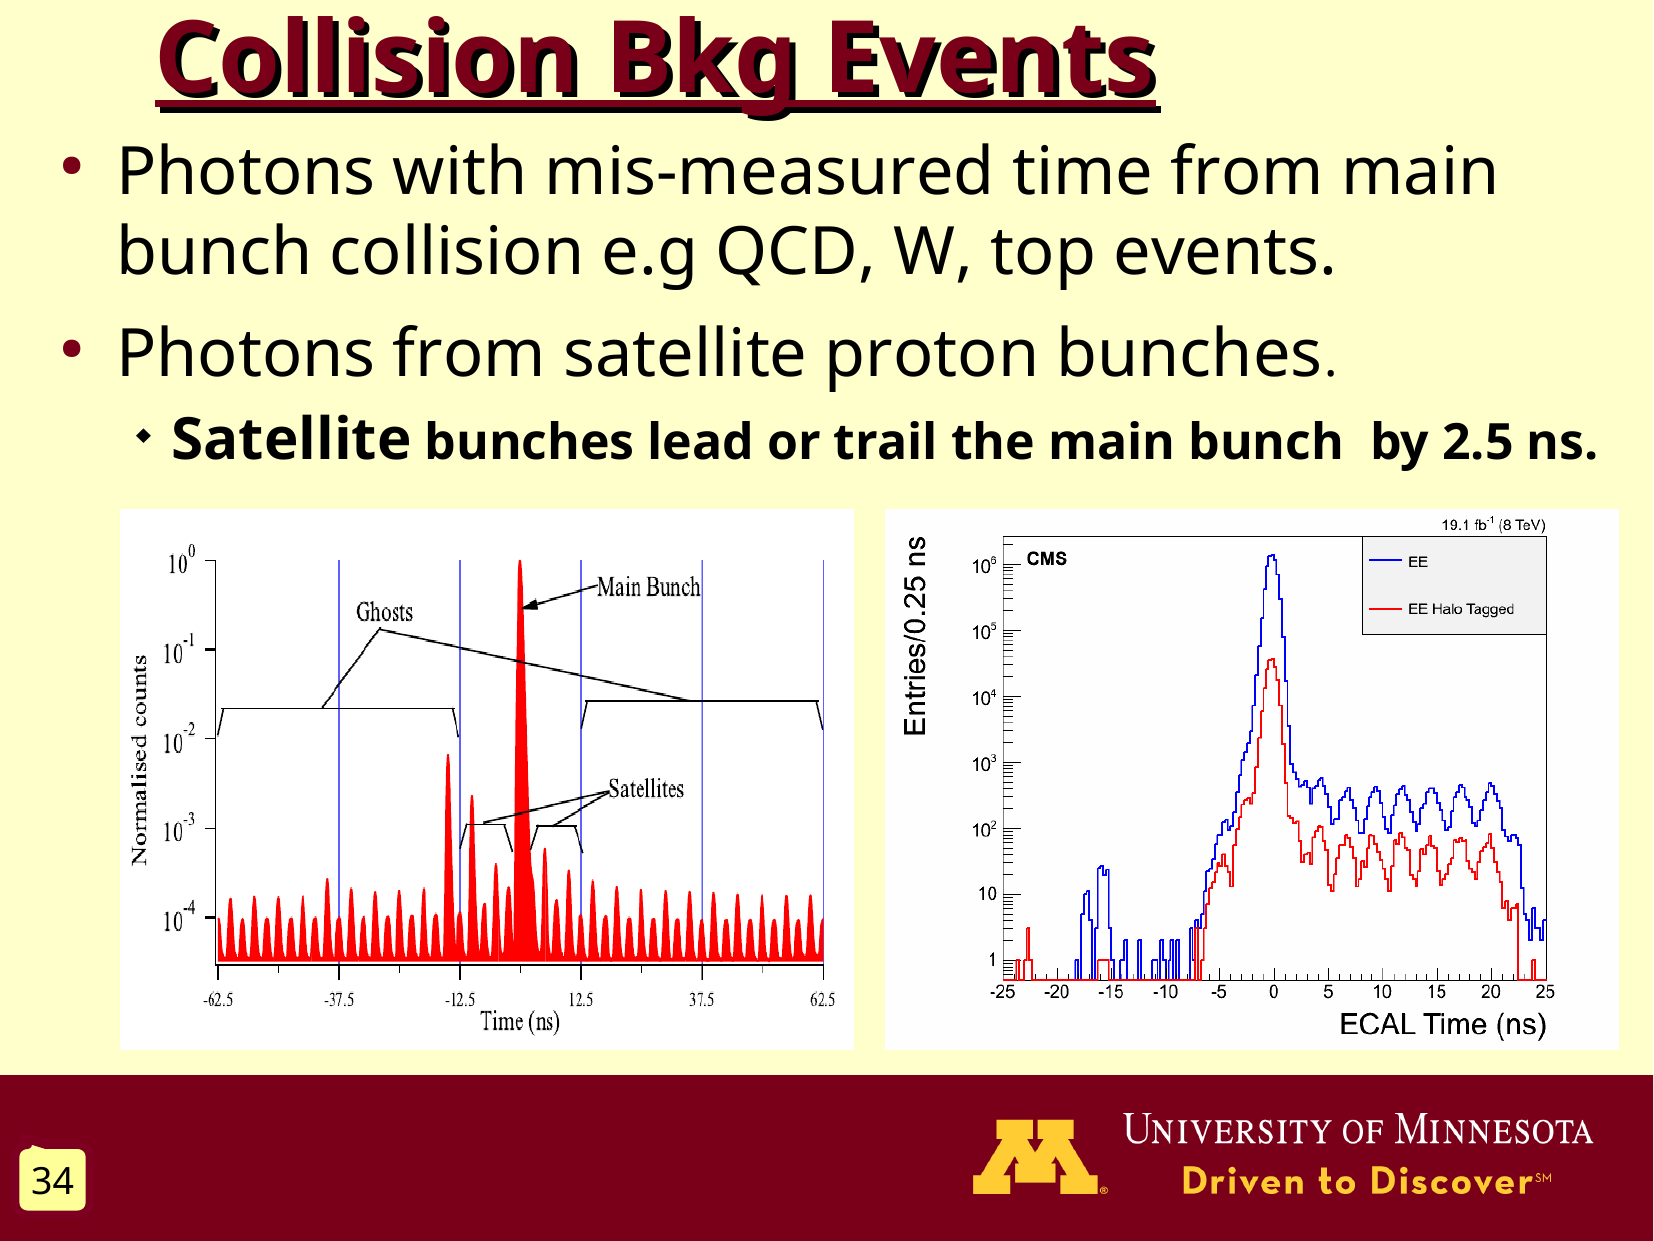

# Collision Bkg Events
Photons with mis-measured time from main bunch collision e.g QCD, W, top events.
Photons from satellite proton bunches.
Satellite bunches lead or trail the main bunch by 2.5 ns.
34